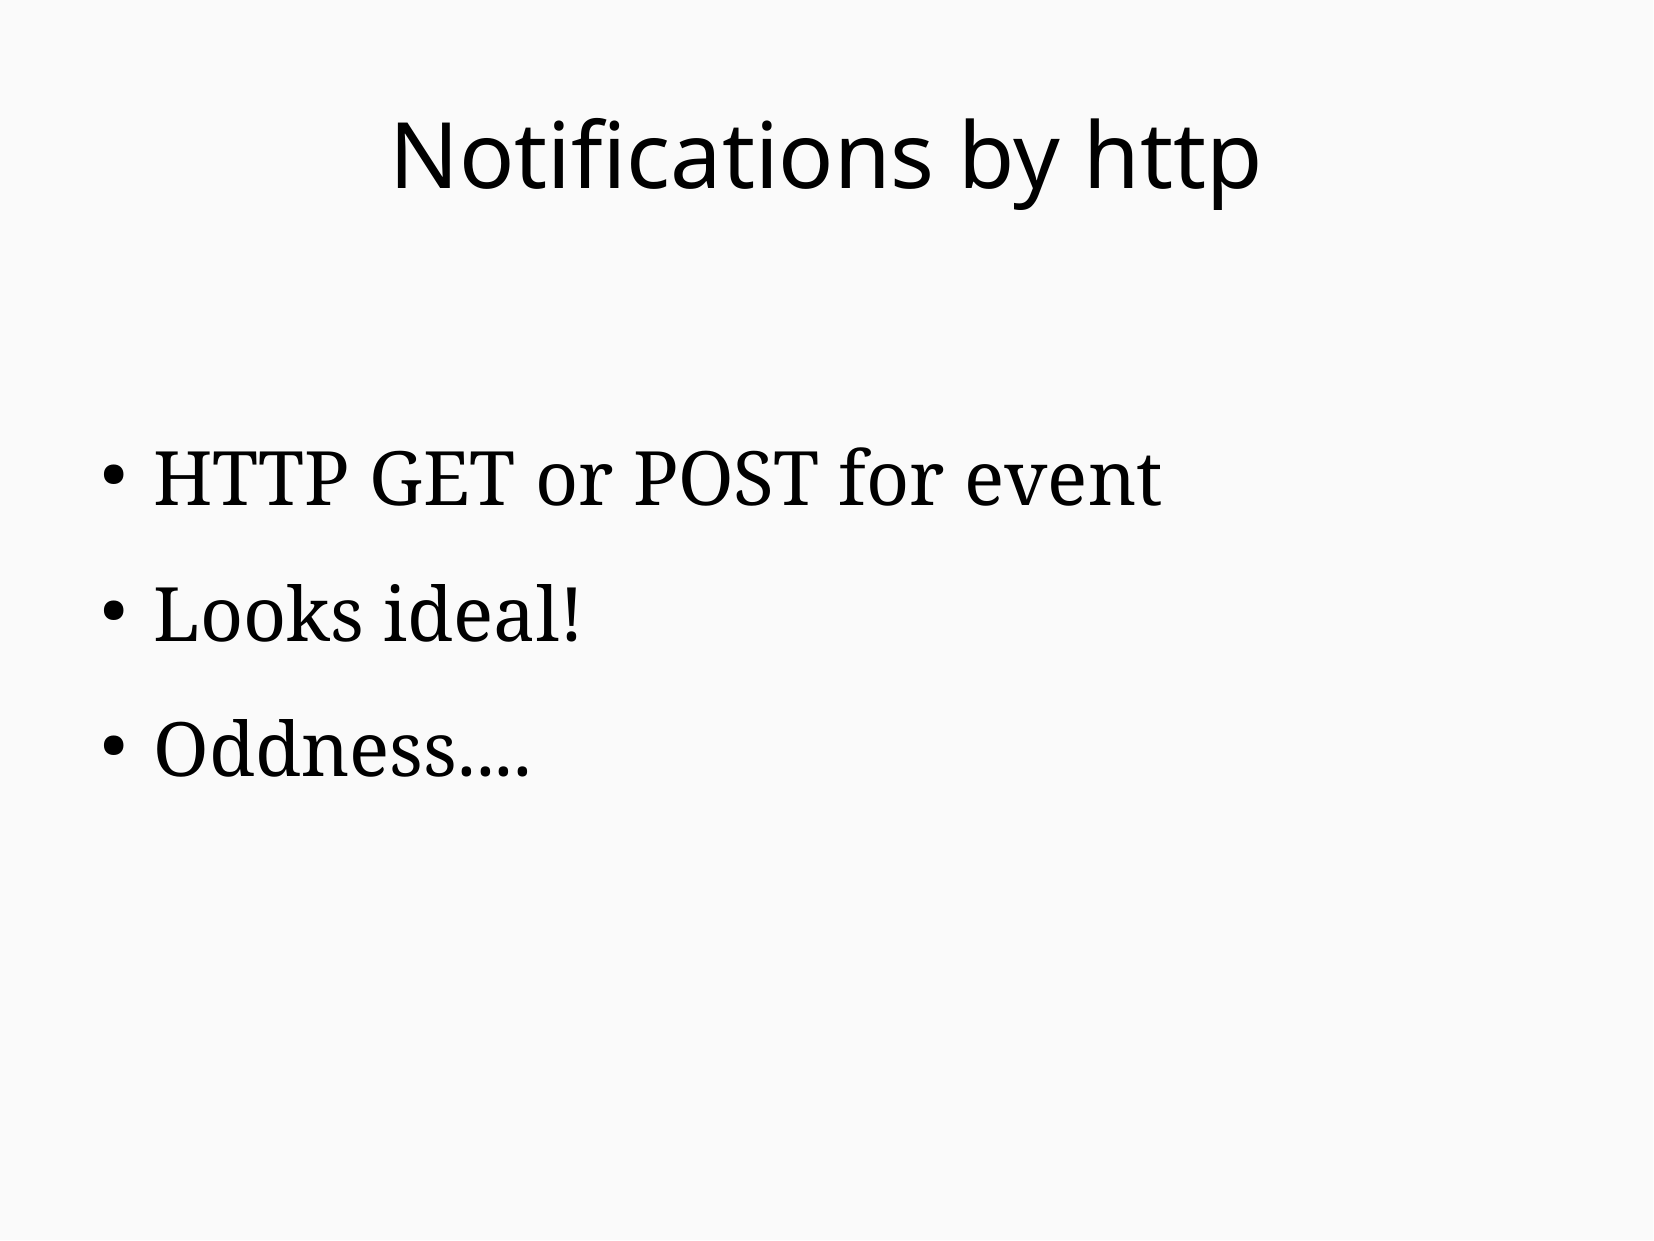

# Notifications by http
HTTP GET or POST for event
Looks ideal!
Oddness....